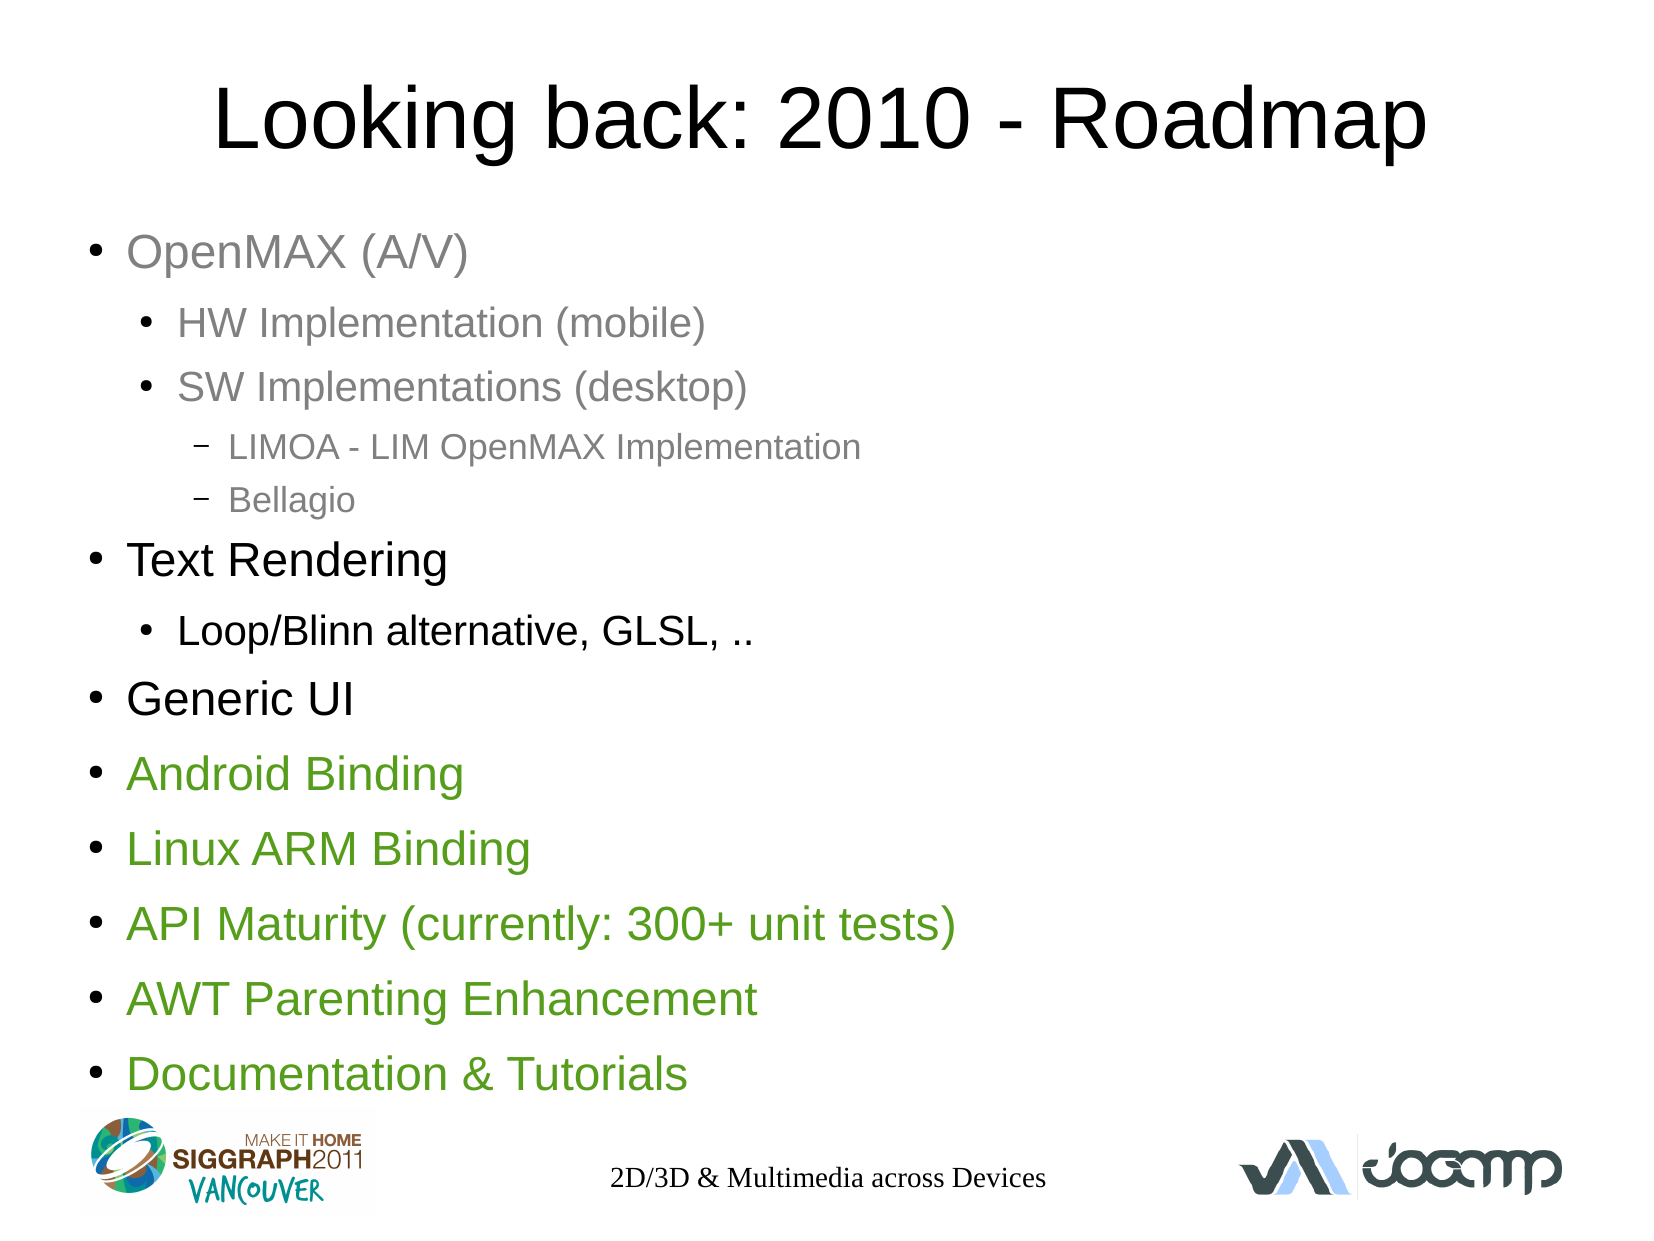

# Looking back: 2010 - Roadmap
OpenMAX (A/V)
HW Implementation (mobile)
SW Implementations (desktop)
LIMOA - LIM OpenMAX Implementation
Bellagio
Text Rendering
Loop/Blinn alternative, GLSL, ..
Generic UI
Android Binding
Linux ARM Binding
API Maturity (currently: 300+ unit tests)
AWT Parenting Enhancement
Documentation & Tutorials
2D/3D & Multimedia across Devices